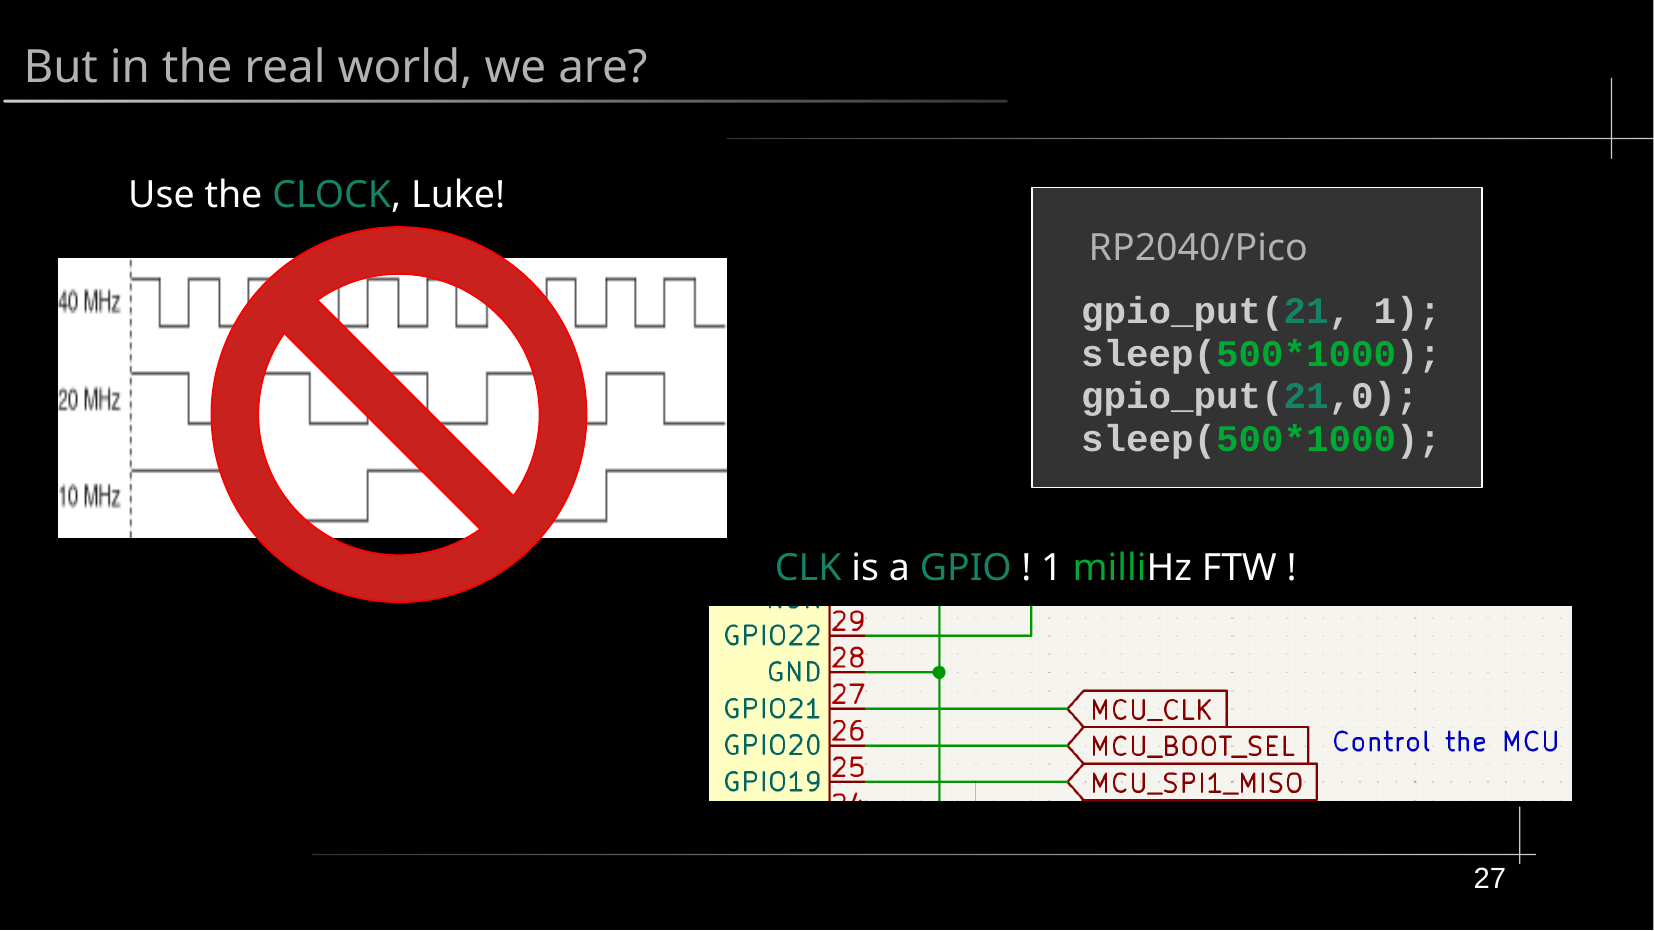

# But in the real world, we are?
Use the CLOCK, Luke!
RP2040/Pico
gpio_put(21, 1);
sleep(500*1000);
gpio_put(21,0);
sleep(500*1000);
CLK is a GPIO ! 1 milliHz FTW !
27